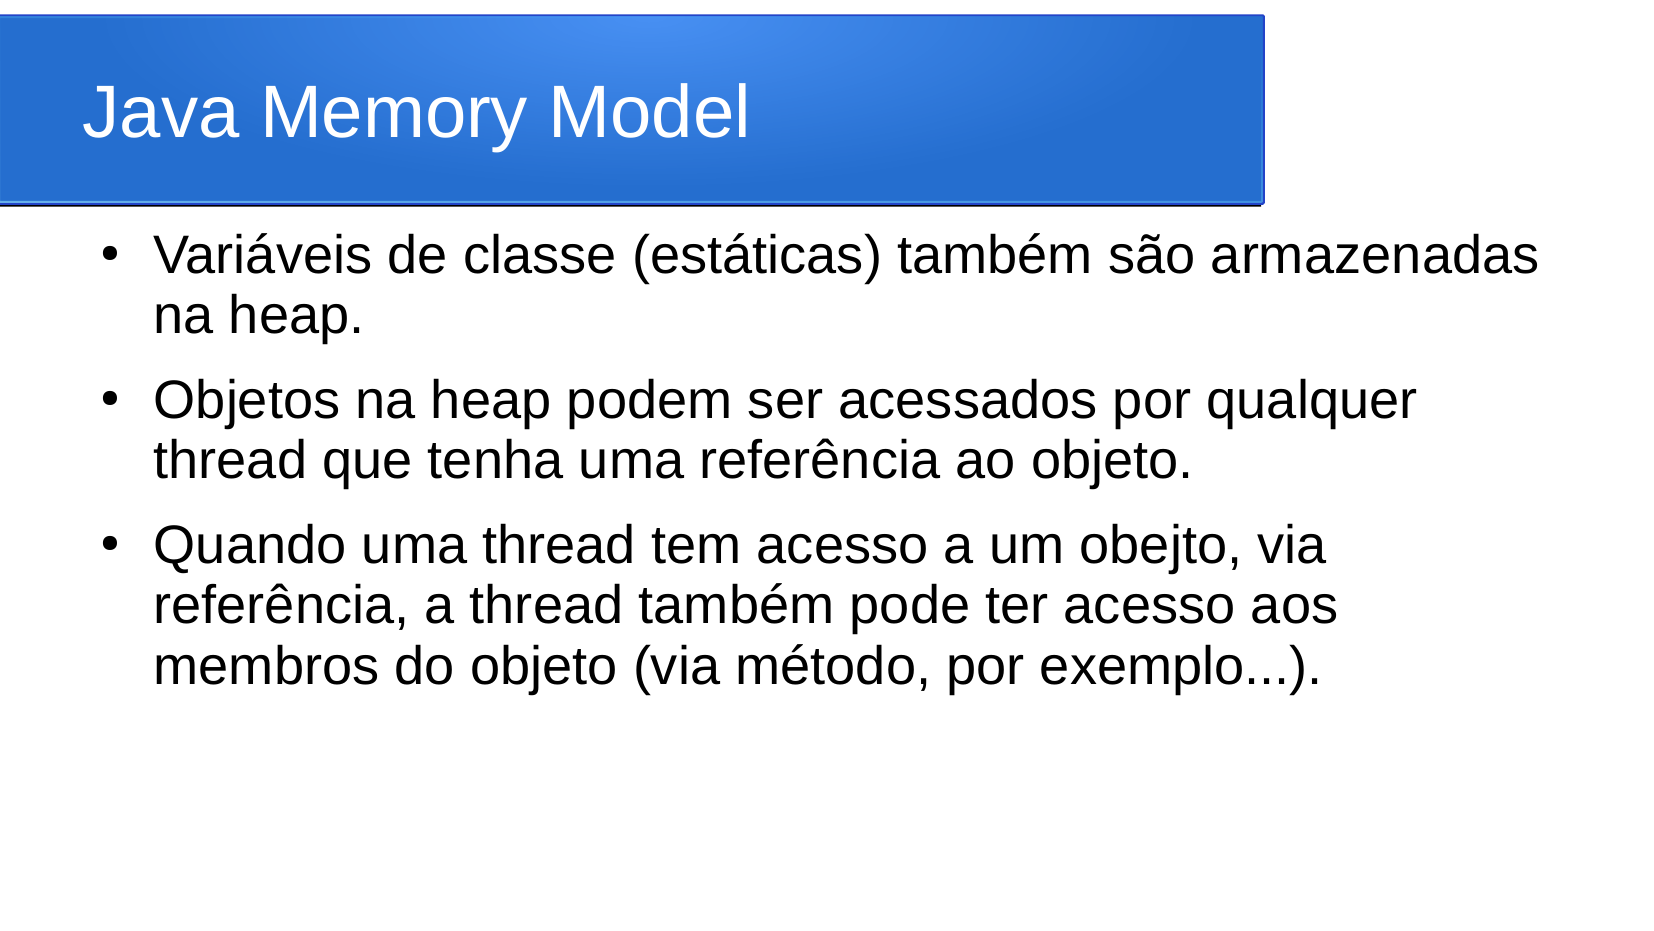

# Java Memory Model
Variáveis de classe (estáticas) também são armazenadas na heap.
Objetos na heap podem ser acessados por qualquer thread que tenha uma referência ao objeto.
Quando uma thread tem acesso a um obejto, via referência, a thread também pode ter acesso aos membros do objeto (via método, por exemplo...).